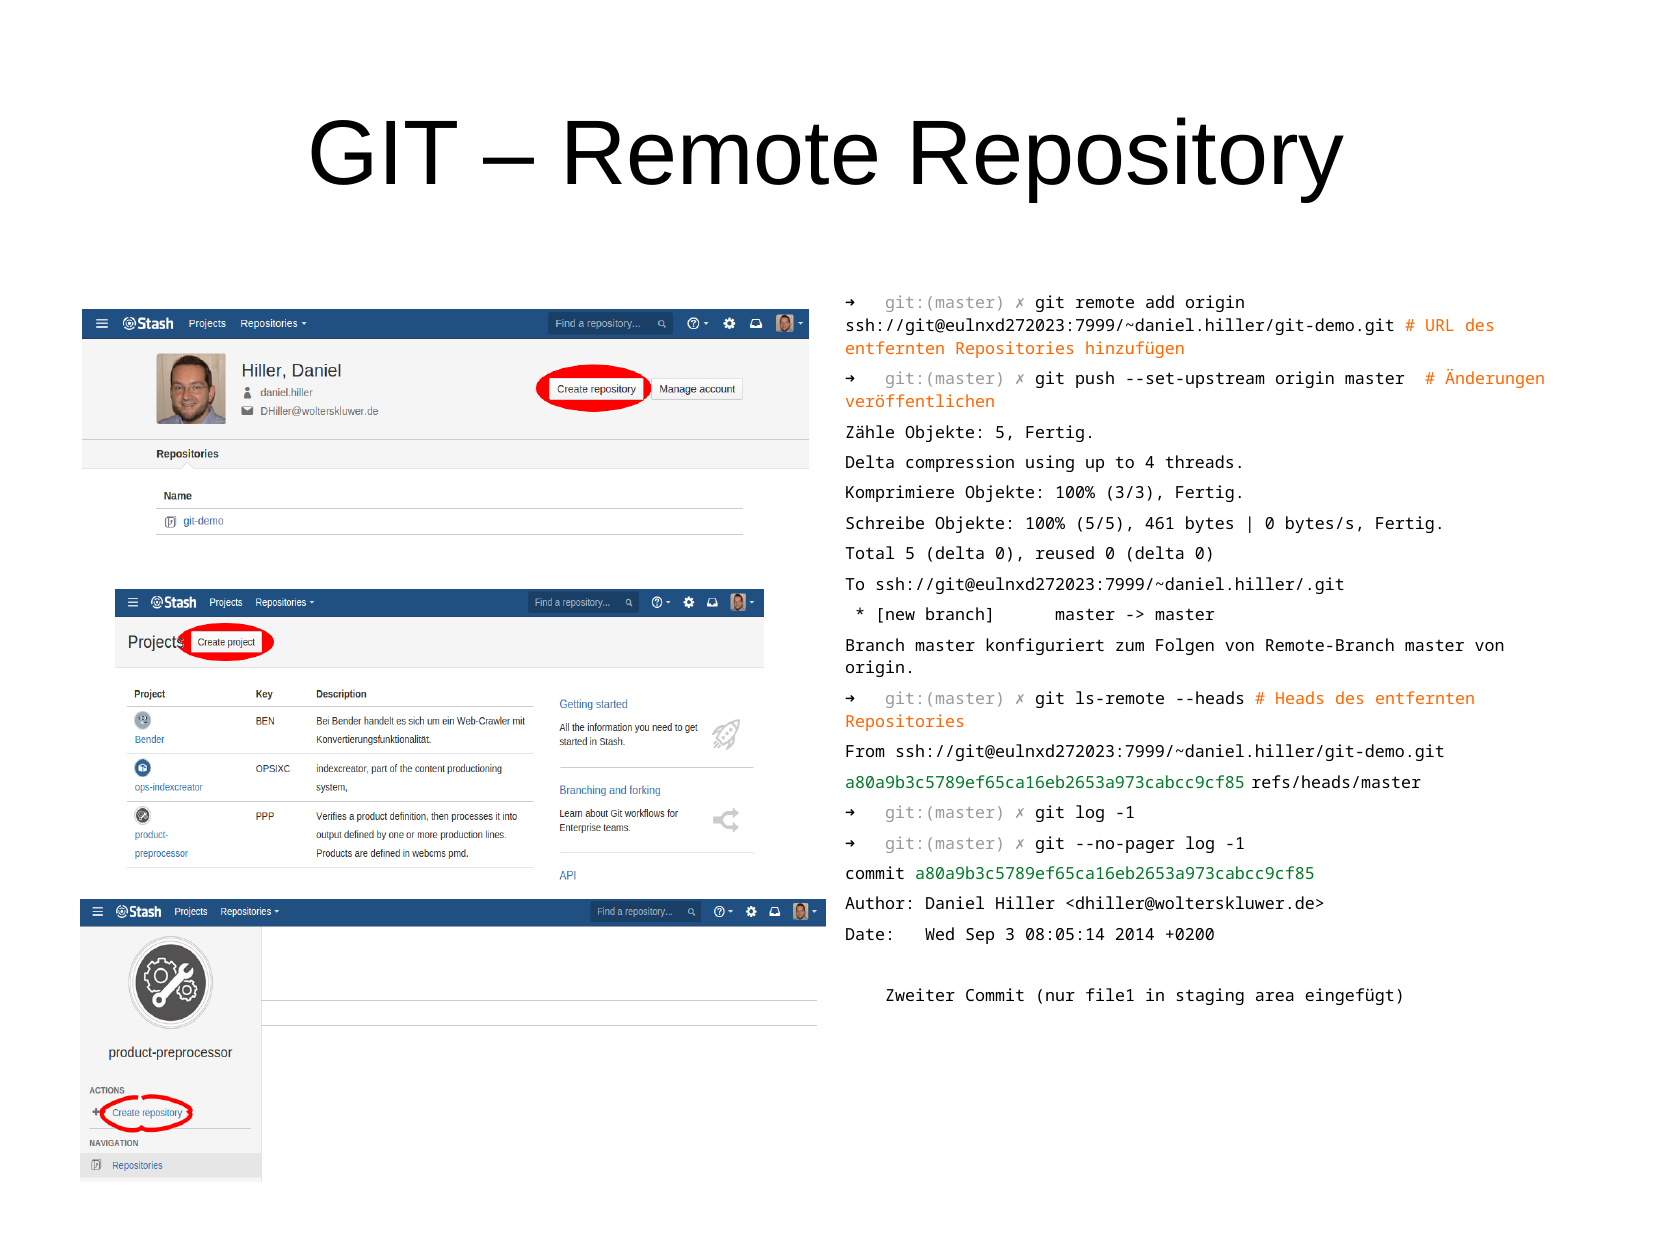

# GIT – Remote Repository
➜ git:(master) ✗ git remote add origin ssh://git@eulnxd272023:7999/~daniel.hiller/git-demo.git # URL des entfernten Repositories hinzufügen
➜ git:(master) ✗ git push --set-upstream origin master # Änderungen veröffentlichen
Zähle Objekte: 5, Fertig.
Delta compression using up to 4 threads.
Komprimiere Objekte: 100% (3/3), Fertig.
Schreibe Objekte: 100% (5/5), 461 bytes | 0 bytes/s, Fertig.
Total 5 (delta 0), reused 0 (delta 0)
To ssh://git@eulnxd272023:7999/~daniel.hiller/.git
 * [new branch] master -> master
Branch master konfiguriert zum Folgen von Remote-Branch master von origin.
➜ git:(master) ✗ git ls-remote --heads # Heads des entfernten Repositories
From ssh://git@eulnxd272023:7999/~daniel.hiller/git-demo.git
a80a9b3c5789ef65ca16eb2653a973cabcc9cf85	refs/heads/master
➜ git:(master) ✗ git log -1
➜ git:(master) ✗ git --no-pager log -1
commit a80a9b3c5789ef65ca16eb2653a973cabcc9cf85
Author: Daniel Hiller <dhiller@wolterskluwer.de>
Date: Wed Sep 3 08:05:14 2014 +0200
 Zweiter Commit (nur file1 in staging area eingefügt)